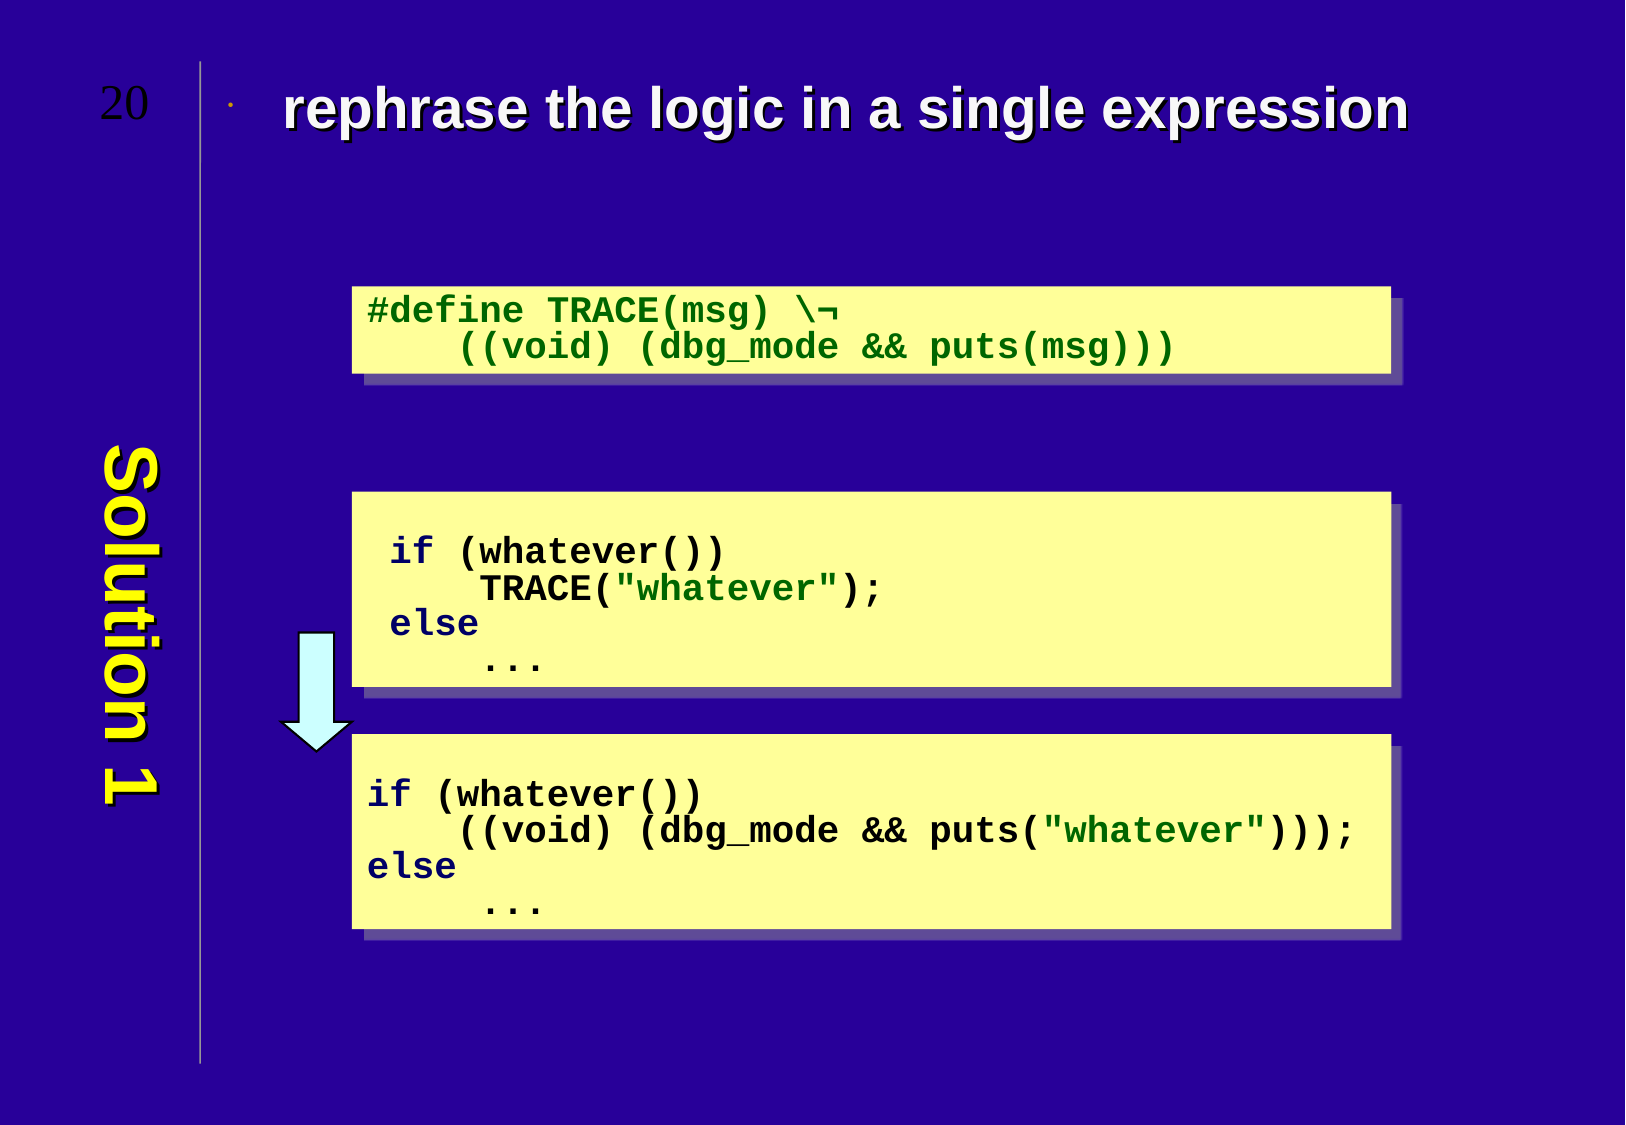

20
rephrase the logic in a single expression
# Solution 1
#define TRACE(msg) \¬
 ((void) (dbg_mode && puts(msg)))
 if (whatever())
 TRACE("whatever");
 else
 ...
if (whatever())
 ((void) (dbg_mode && puts("whatever")));
else
 ...